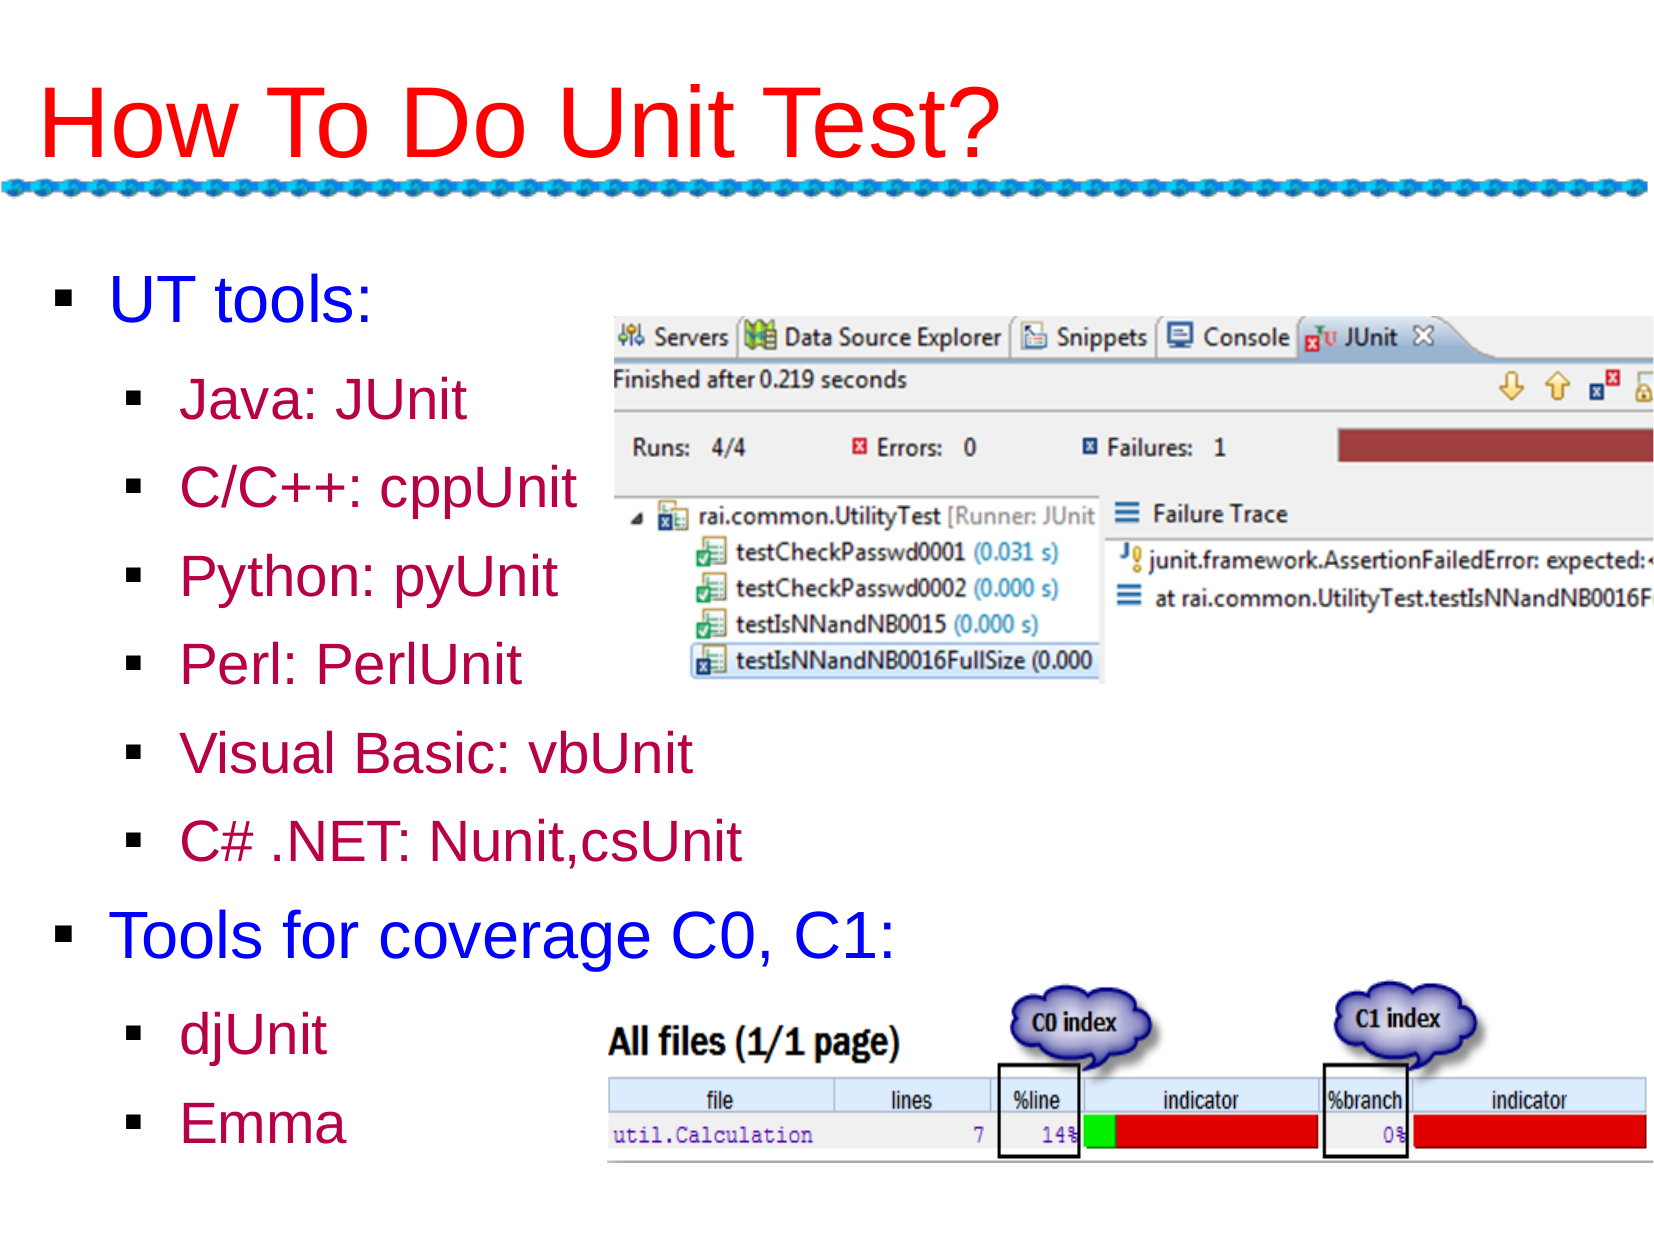

# How To Do Unit Test?
UT tools:
Java: JUnit
C/C++: cppUnit
Python: pyUnit
Perl: PerlUnit
Visual Basic: vbUnit
C# .NET: Nunit,csUnit
Tools for coverage C0, C1:
djUnit
Emma